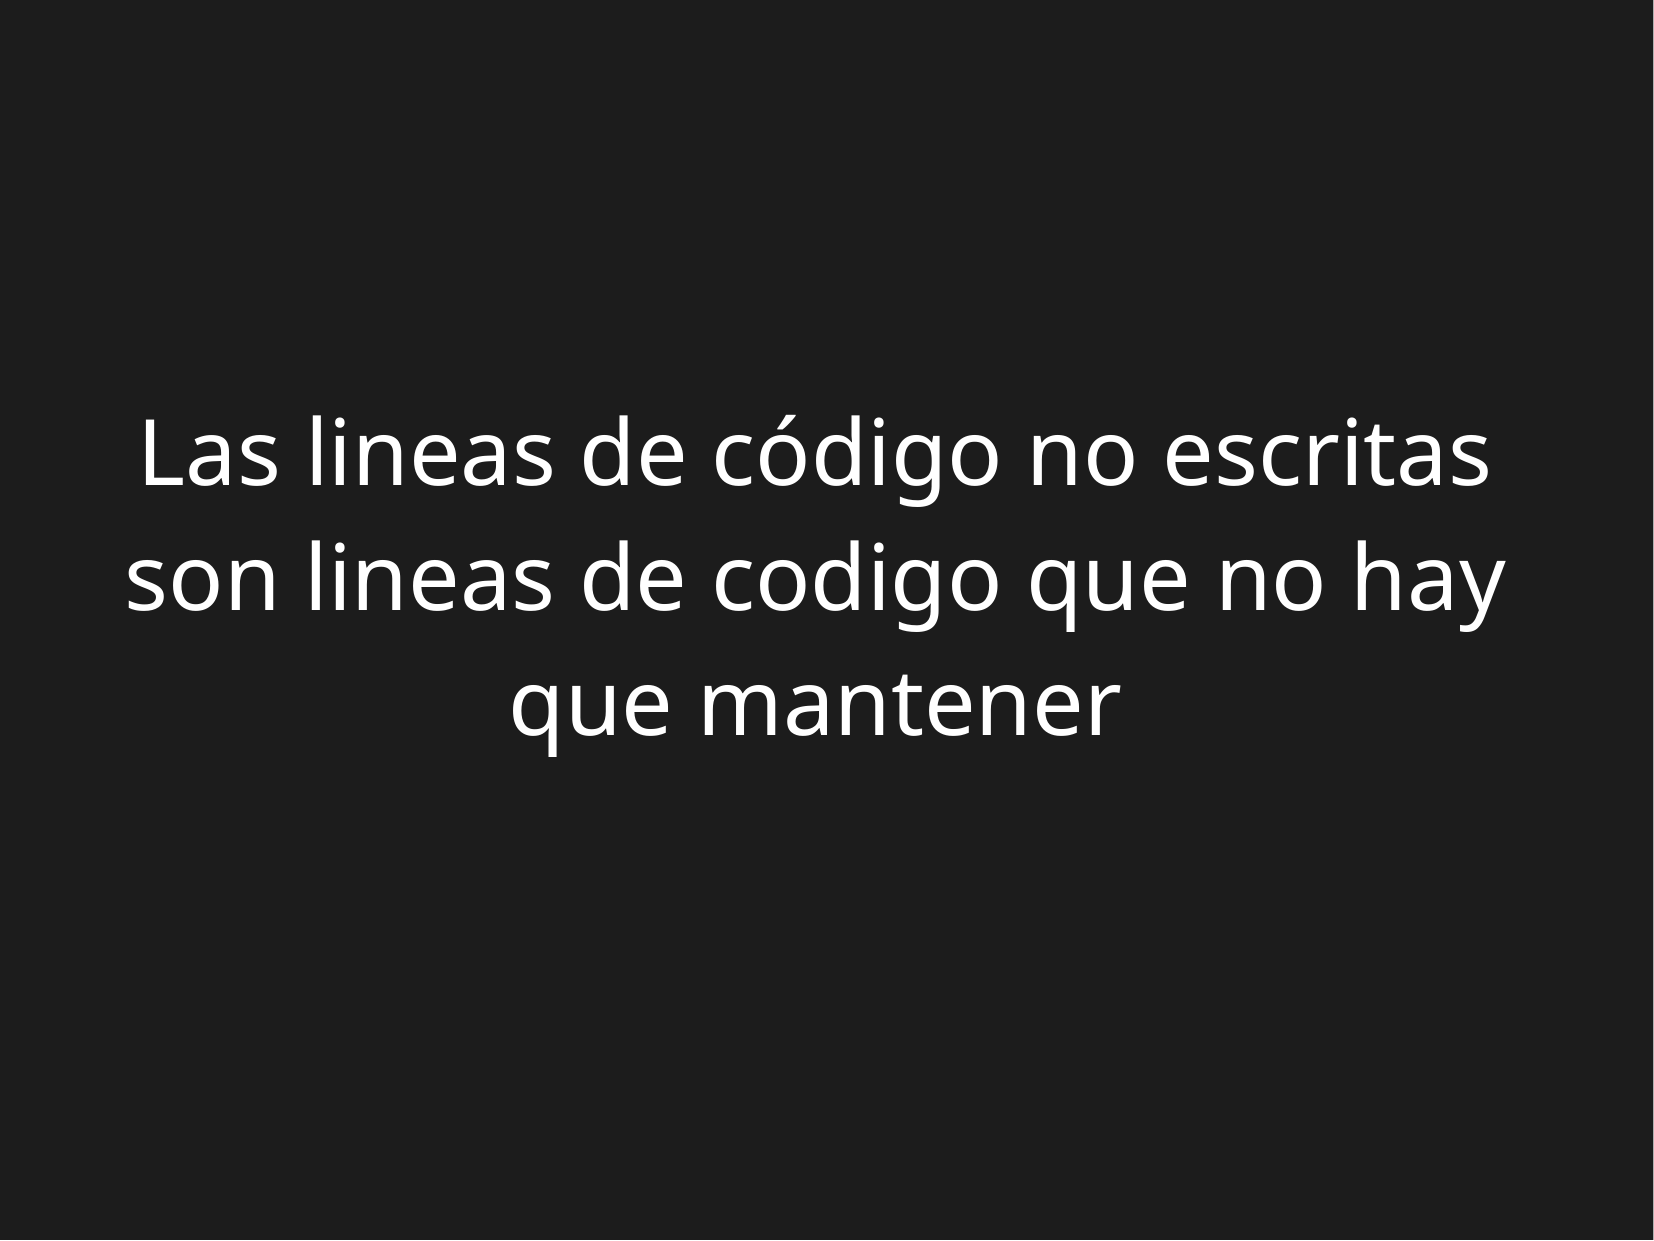

# Las lineas de código no escritas son lineas de codigo que no hay que mantener